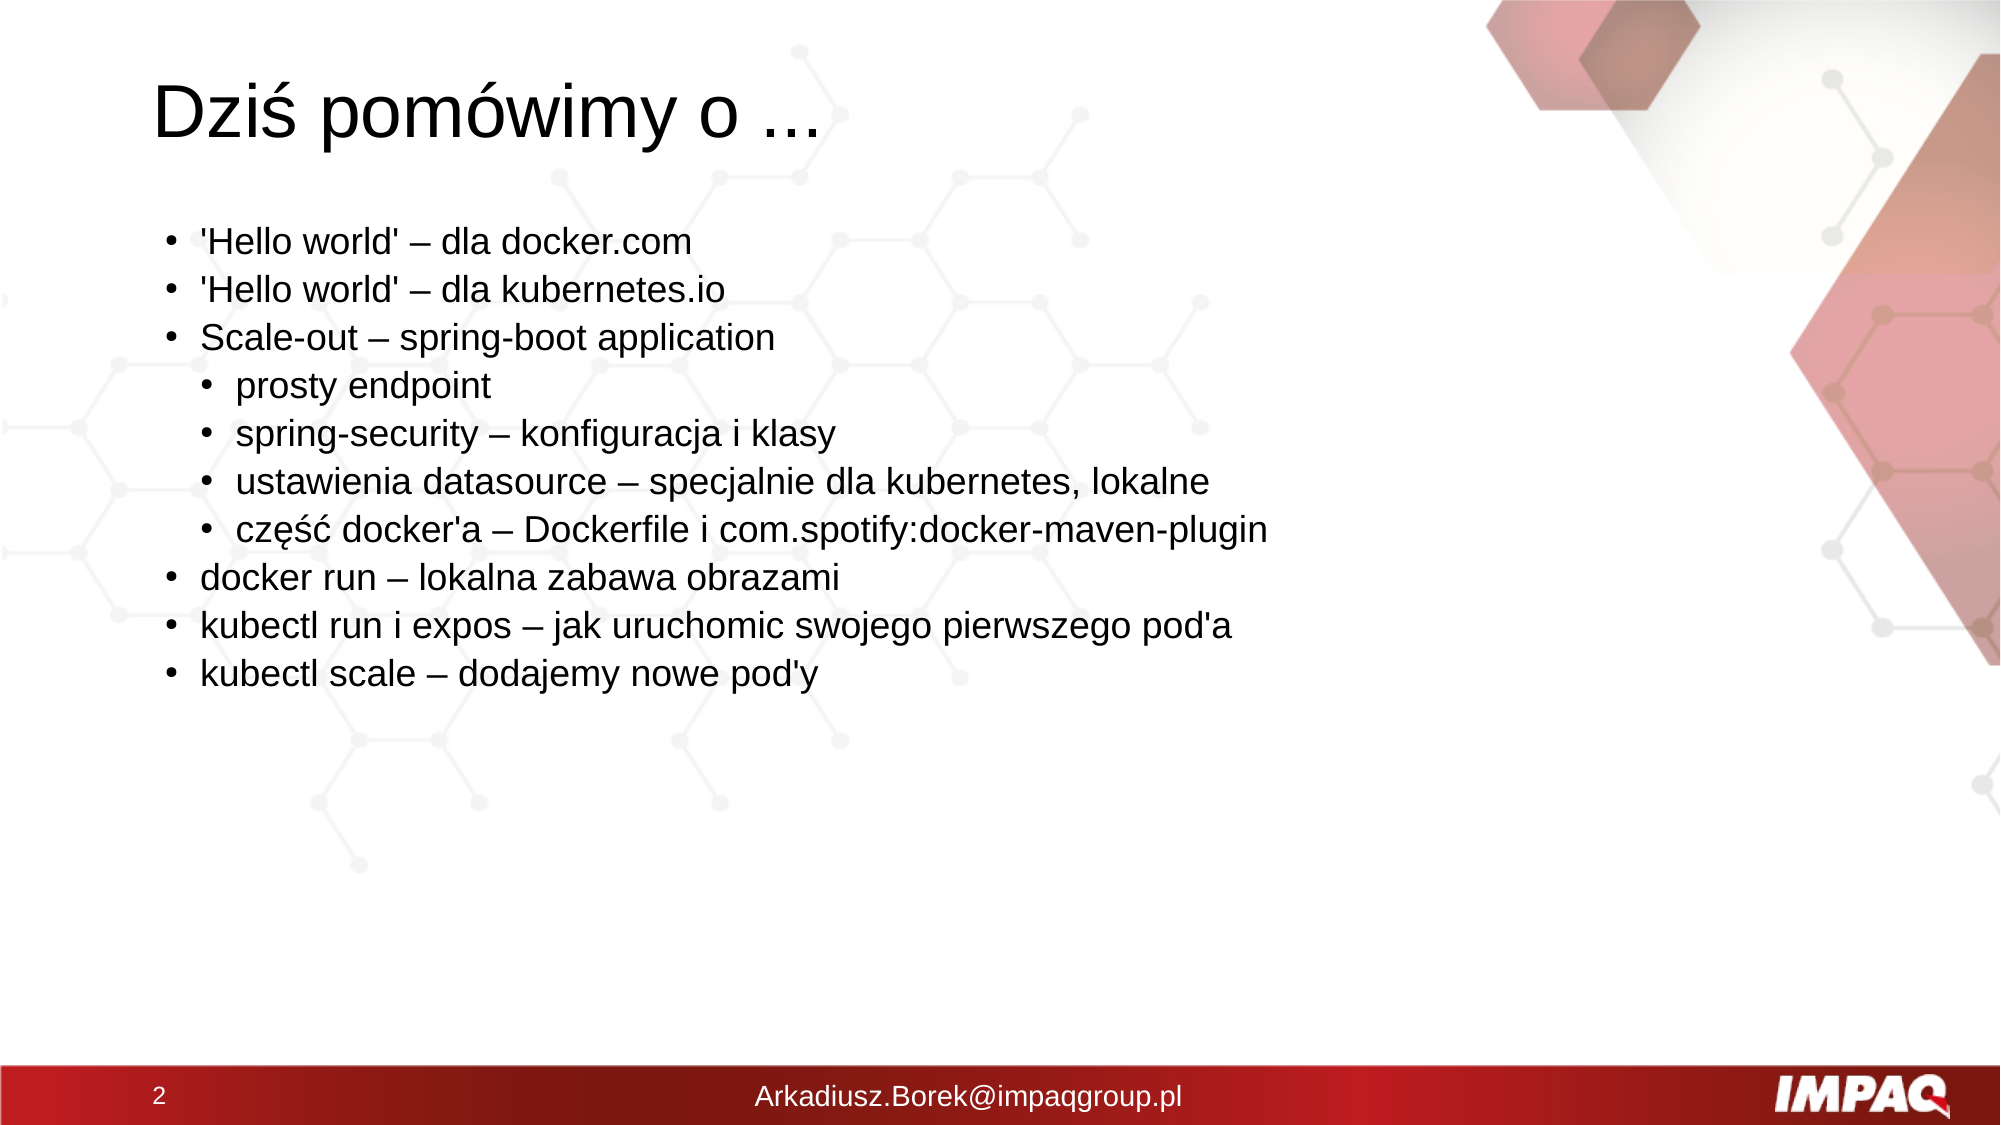

Dziś pomówimy o ...
'Hello world' – dla docker.com
'Hello world' – dla kubernetes.io
Scale-out – spring-boot application
prosty endpoint
spring-security – konfiguracja i klasy
ustawienia datasource – specjalnie dla kubernetes, lokalne
część docker'a – Dockerfile i com.spotify:docker-maven-plugin
docker run – lokalna zabawa obrazami
kubectl run i expos – jak uruchomic swojego pierwszego pod'a
kubectl scale – dodajemy nowe pod'y
Arkadiusz.Borek@impaqgroup.pl